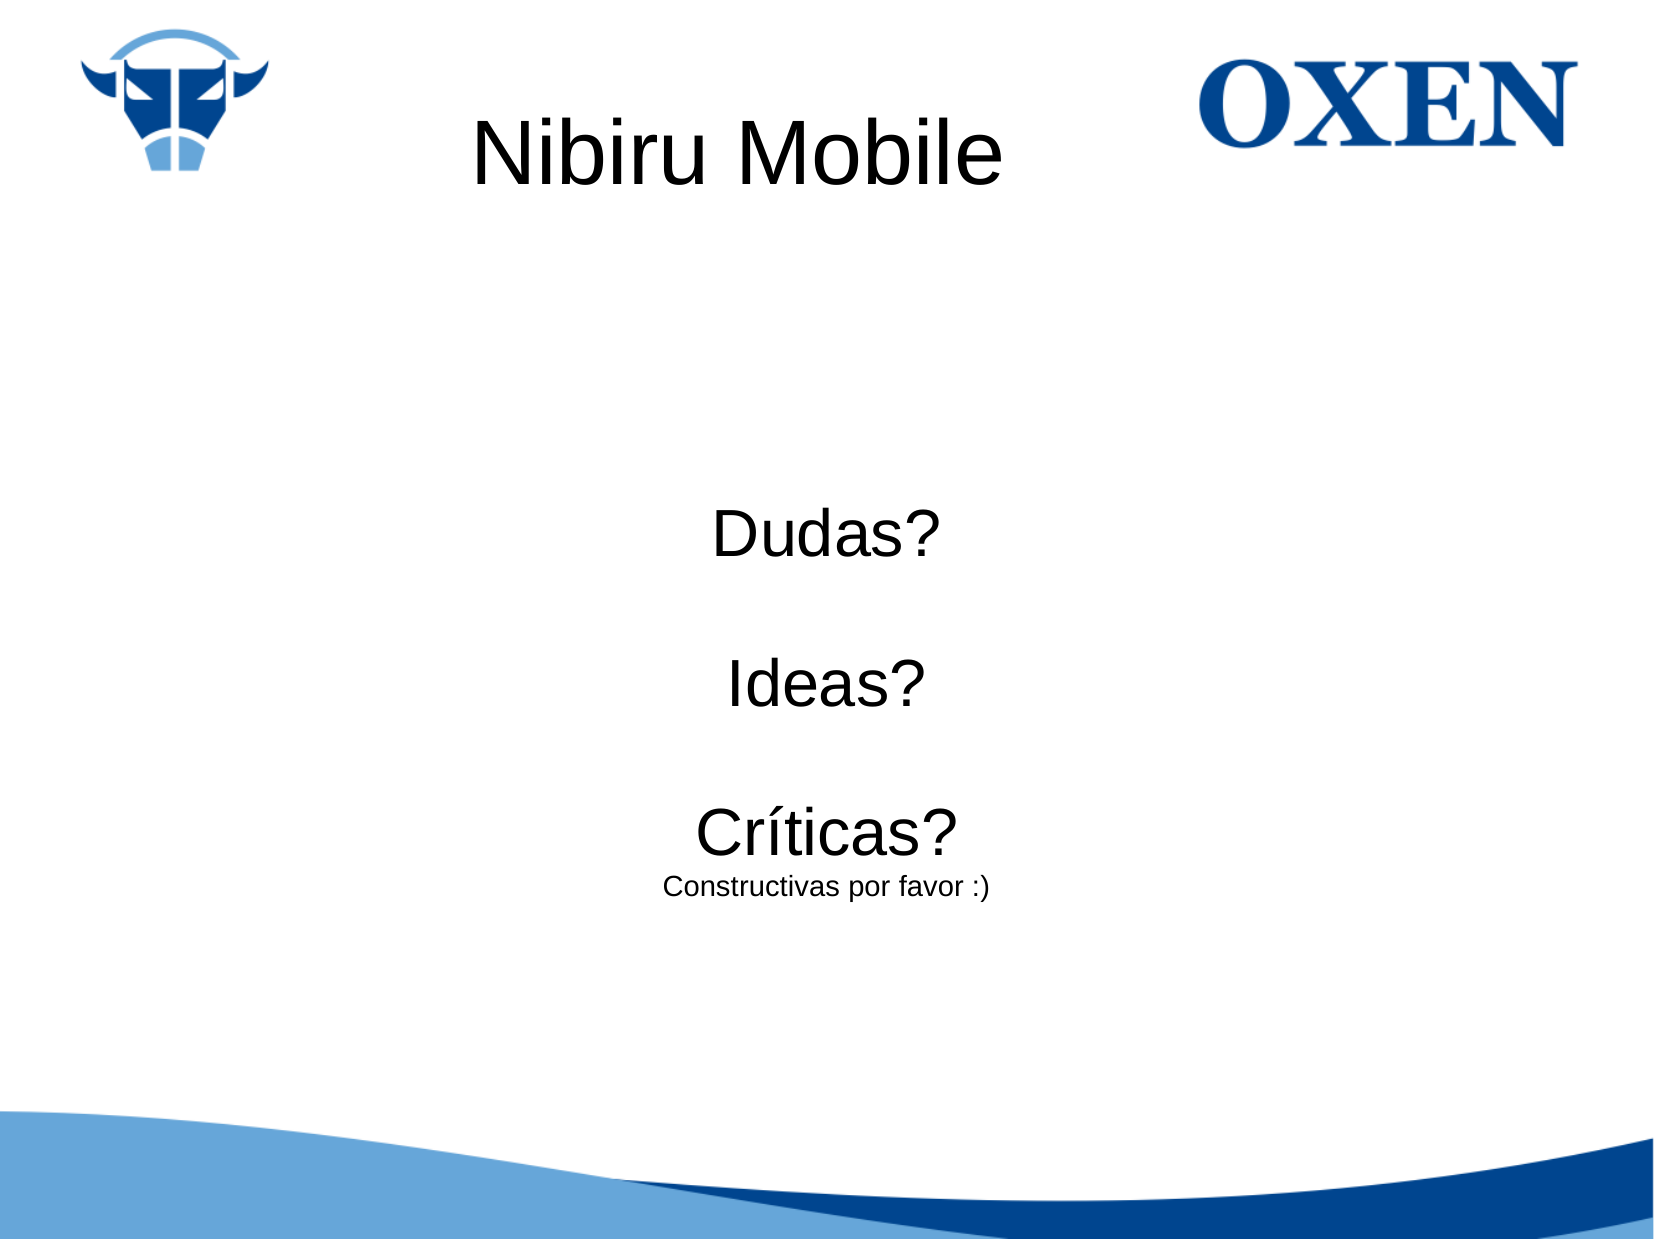

# Nibiru Mobile
Dudas?
Ideas?
Críticas?
Constructivas por favor :)